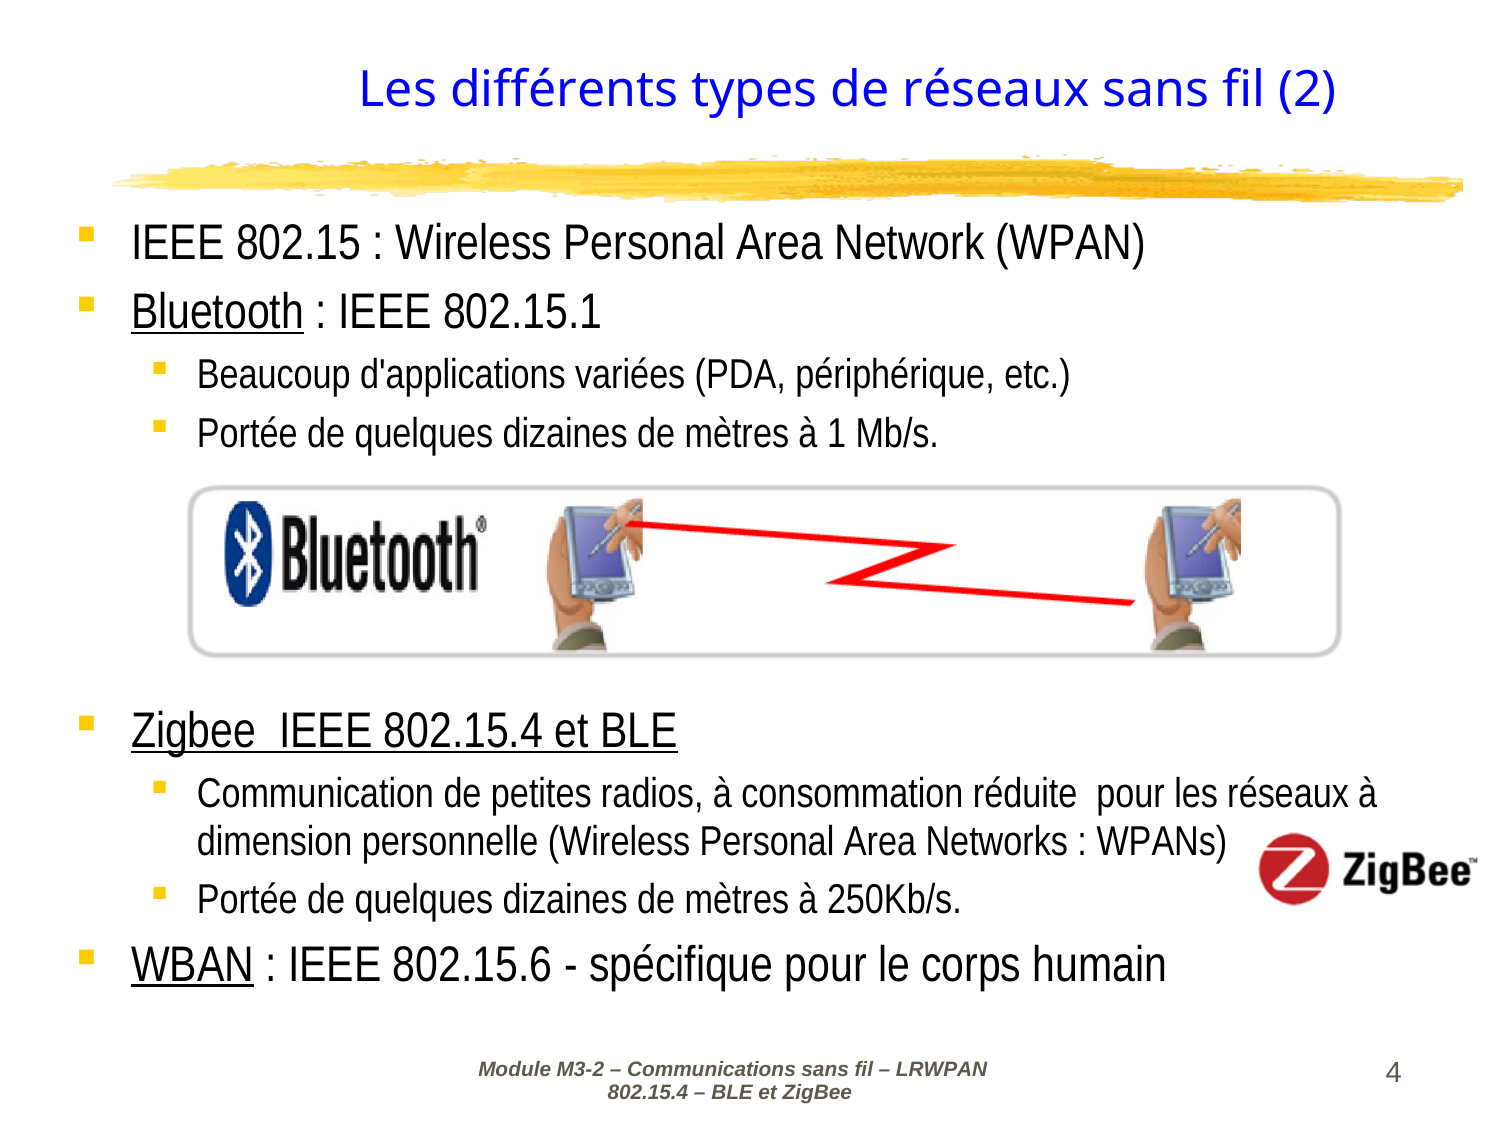

# Les différents types de réseaux sans fil (2)
IEEE 802.15 : Wireless Personal Area Network (WPAN)
Bluetooth : IEEE 802.15.1
Beaucoup d'applications variées (PDA, périphérique, etc.)
Portée de quelques dizaines de mètres à 1 Mb/s.
Zigbee IEEE 802.15.4 et BLE
Communication de petites radios, à consommation réduite pour les réseaux à dimension personnelle (Wireless Personal Area Networks : WPANs)
Portée de quelques dizaines de mètres à 250Kb/s.
WBAN : IEEE 802.15.6 - spécifique pour le corps humain
4